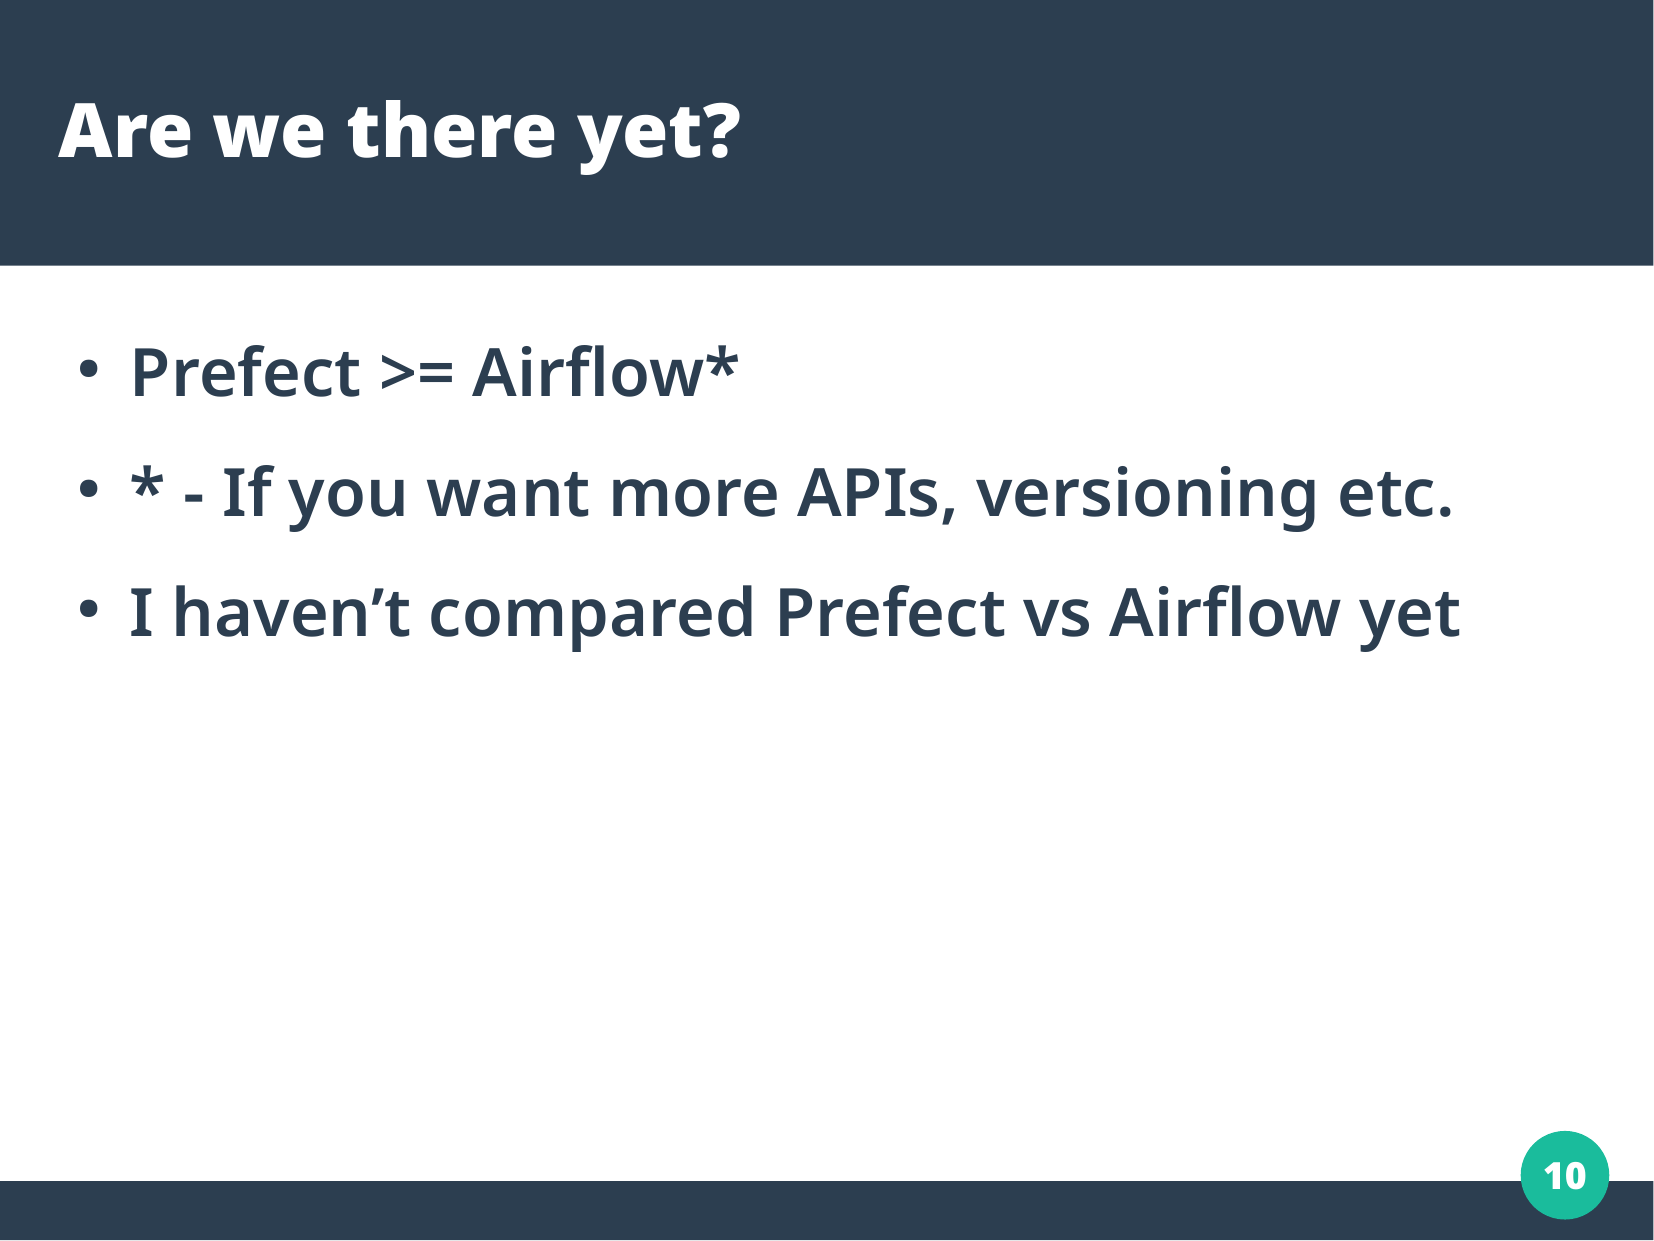

# Are we there yet?
Prefect >= Airflow*
* - If you want more APIs, versioning etc.
I haven’t compared Prefect vs Airflow yet
10